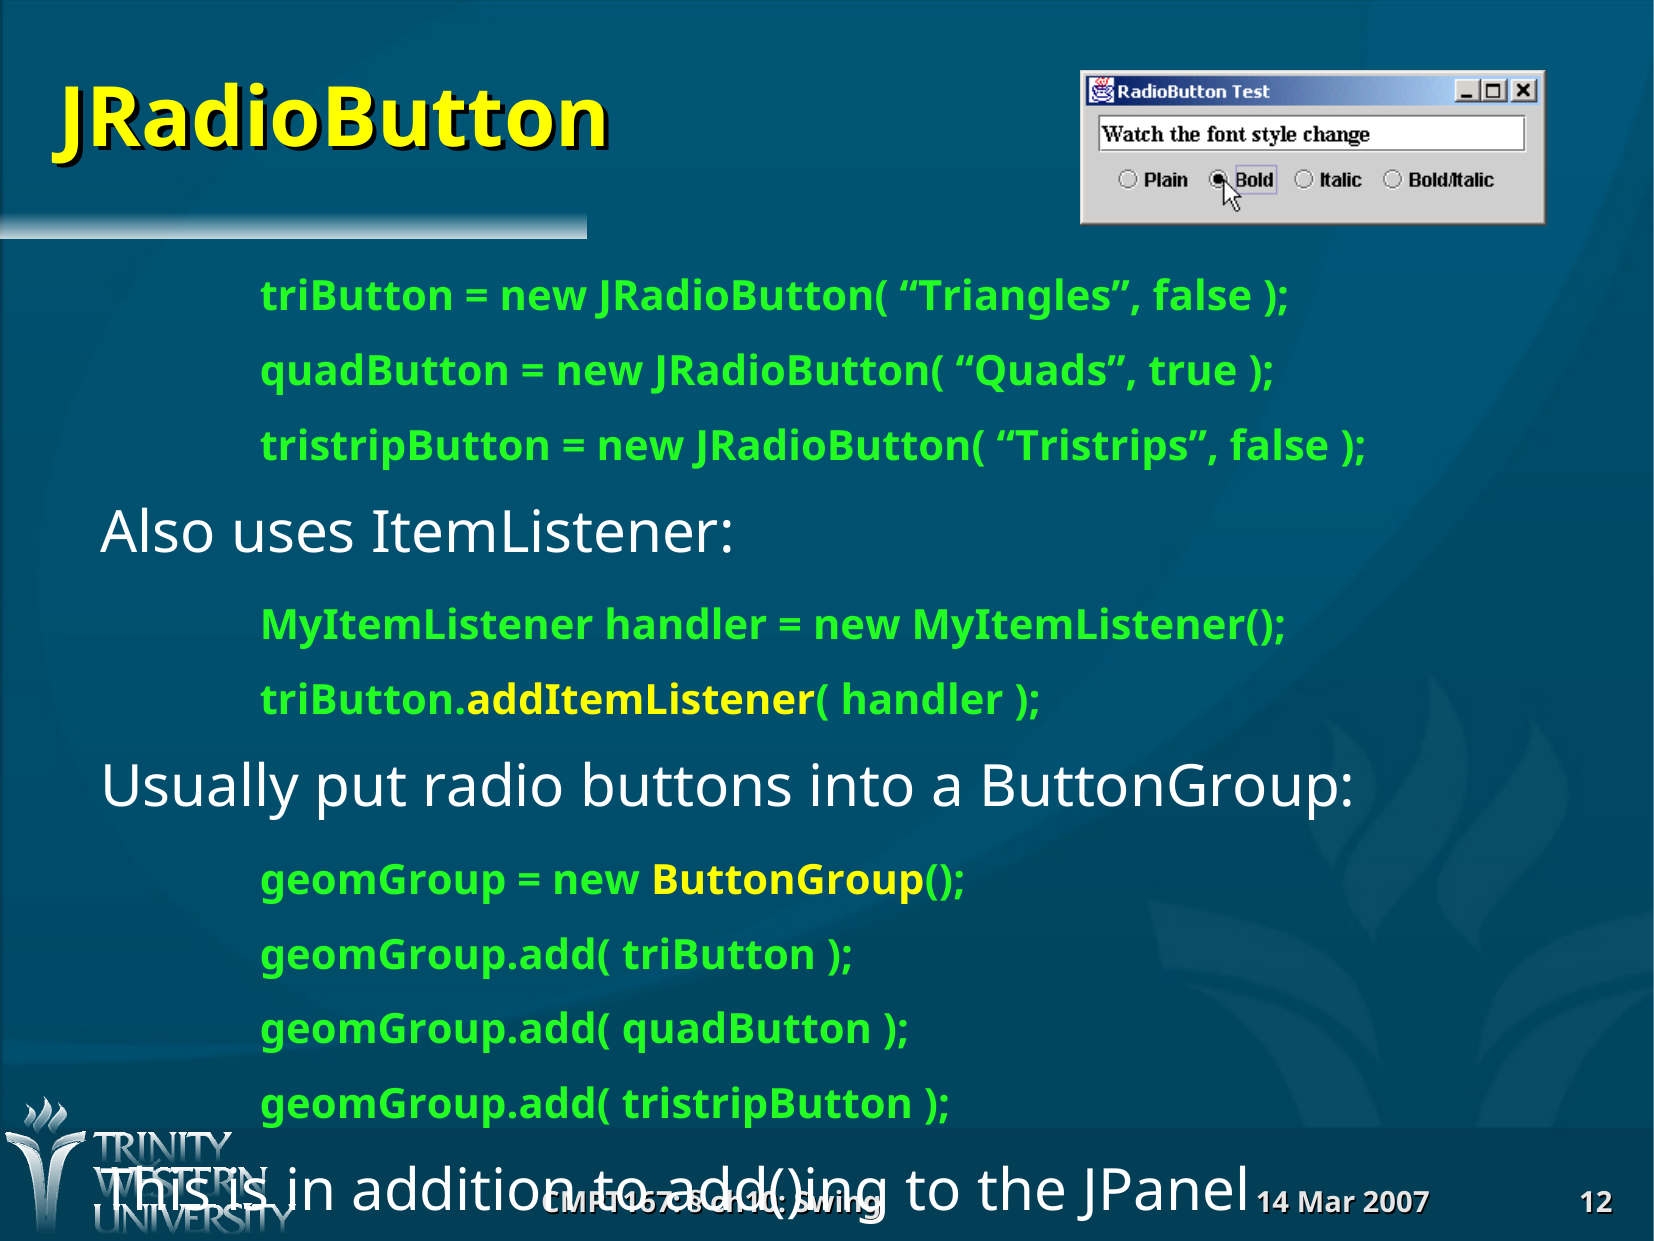

# JRadioButton
triButton = new JRadioButton( “Triangles”, false );
quadButton = new JRadioButton( “Quads”, true );
tristripButton = new JRadioButton( “Tristrips”, false );
Also uses ItemListener:
MyItemListener handler = new MyItemListener();
triButton.addItemListener( handler );
Usually put radio buttons into a ButtonGroup:
geomGroup = new ButtonGroup();
geomGroup.add( triButton );
geomGroup.add( quadButton );
geomGroup.add( tristripButton );
This is in addition to add()ing to the JPanel
CMPT167: § ch10: Swing
14 Mar 2007
12